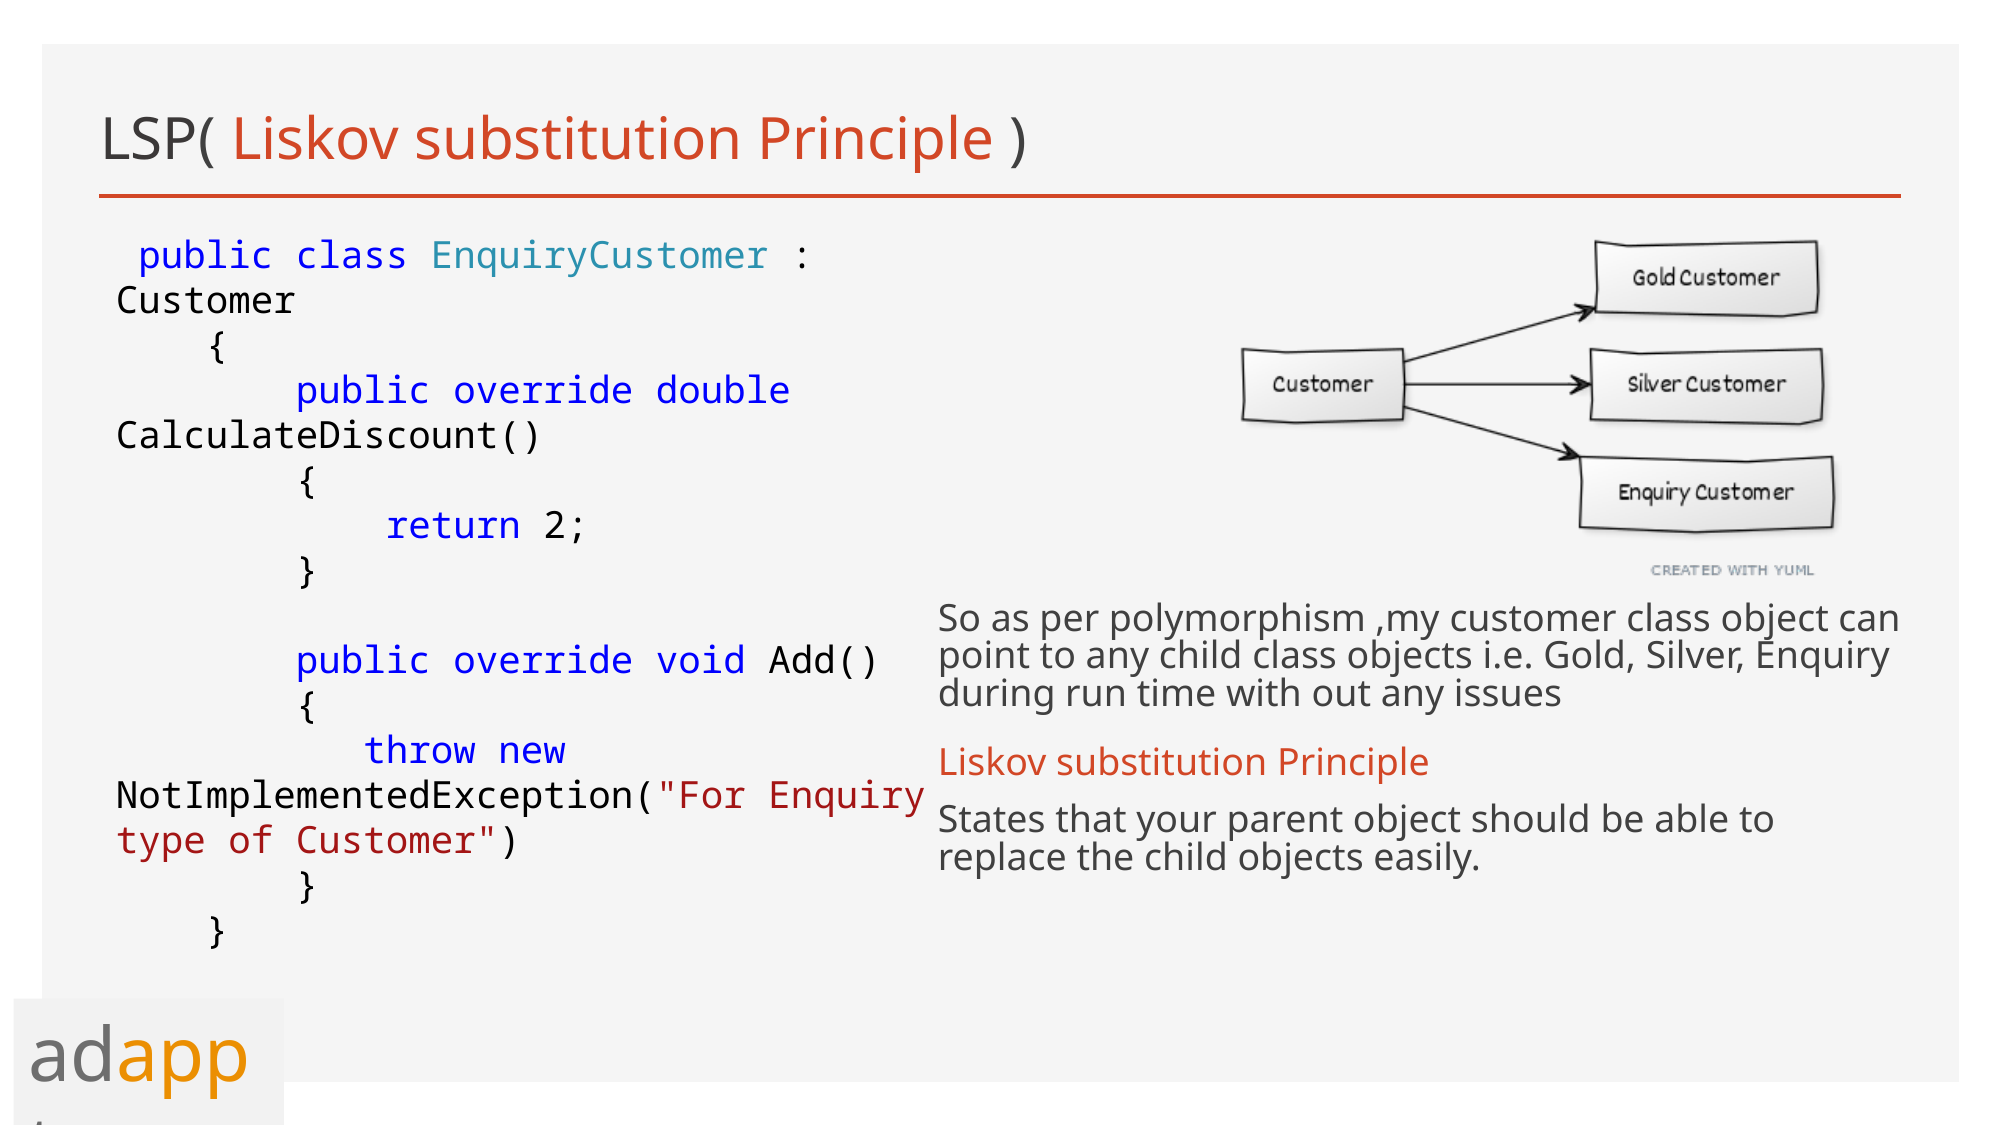

# LSP( Liskov substitution Principle )
 public class EnquiryCustomer : Customer
 {
 public override double CalculateDiscount()
 {
 return 2;
 }
 public override void Add()
 {
 throw new NotImplementedException("For Enquiry type of Customer")
 }
 }
So as per polymorphism ,my customer class object can point to any child class objects i.e. Gold, Silver, Enquiry during run time with out any issues
Liskov substitution Principle
States that your parent object should be able to replace the child objects easily.
adappt